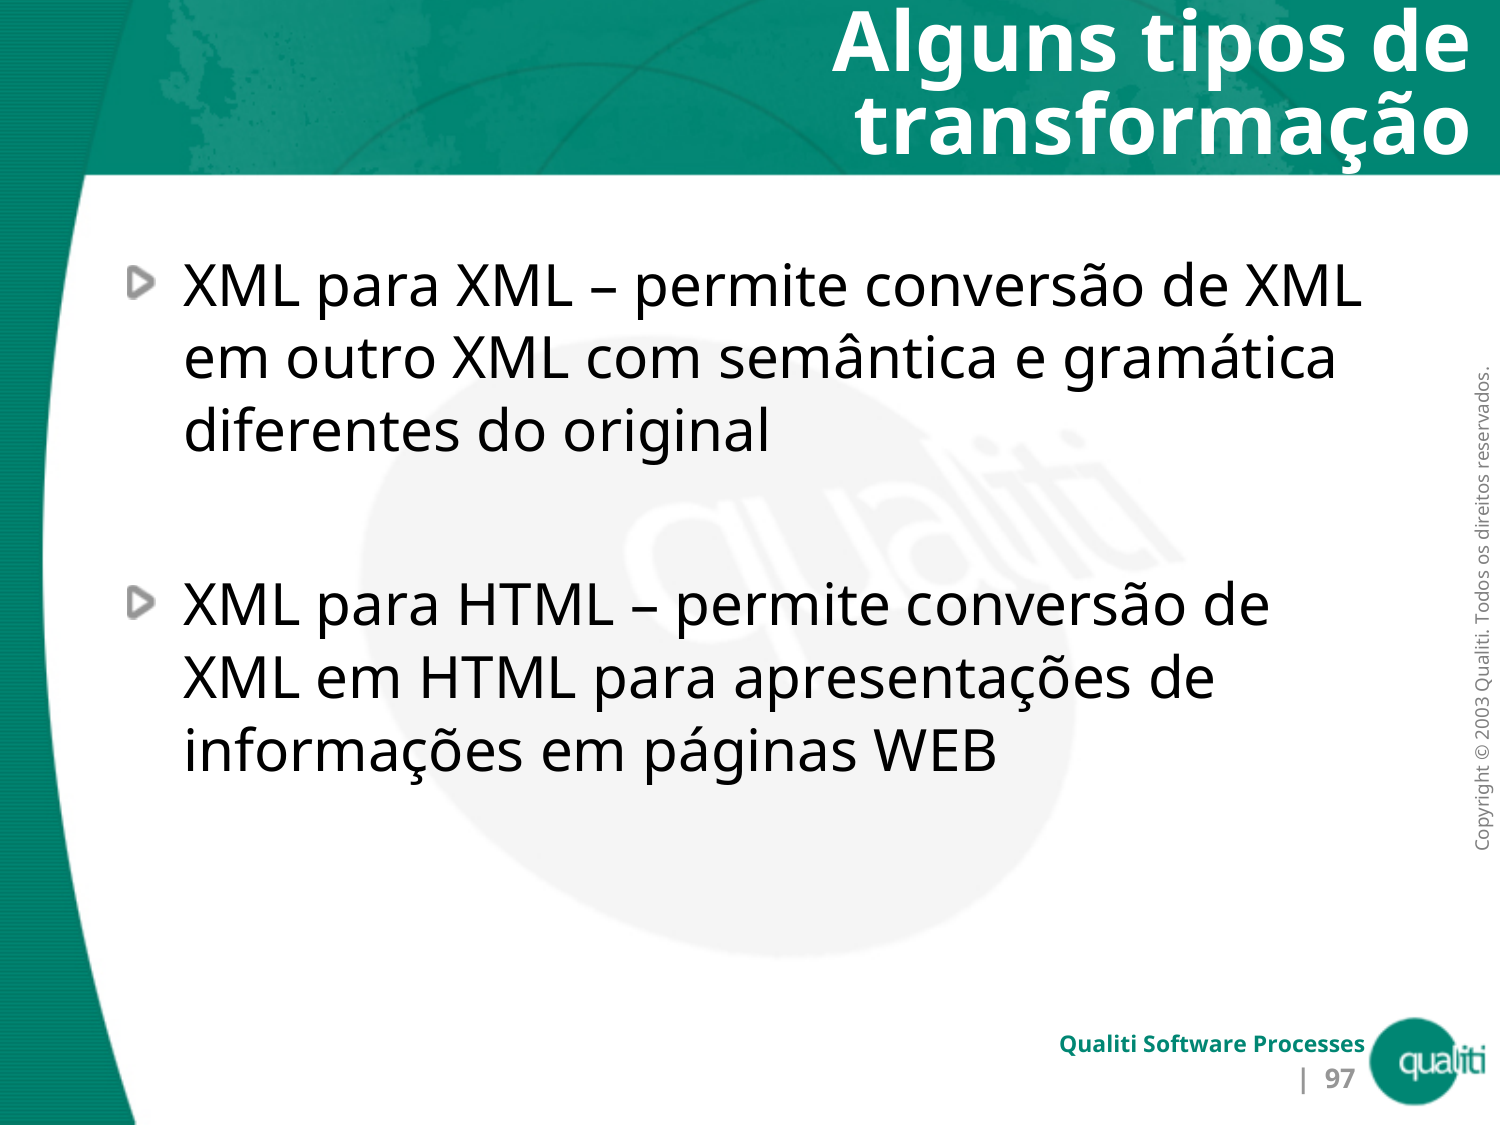

# Alguns tipos de transformação
XML para XML – permite conversão de XML em outro XML com semântica e gramática diferentes do original
XML para HTML – permite conversão de XML em HTML para apresentações de informações em páginas WEB